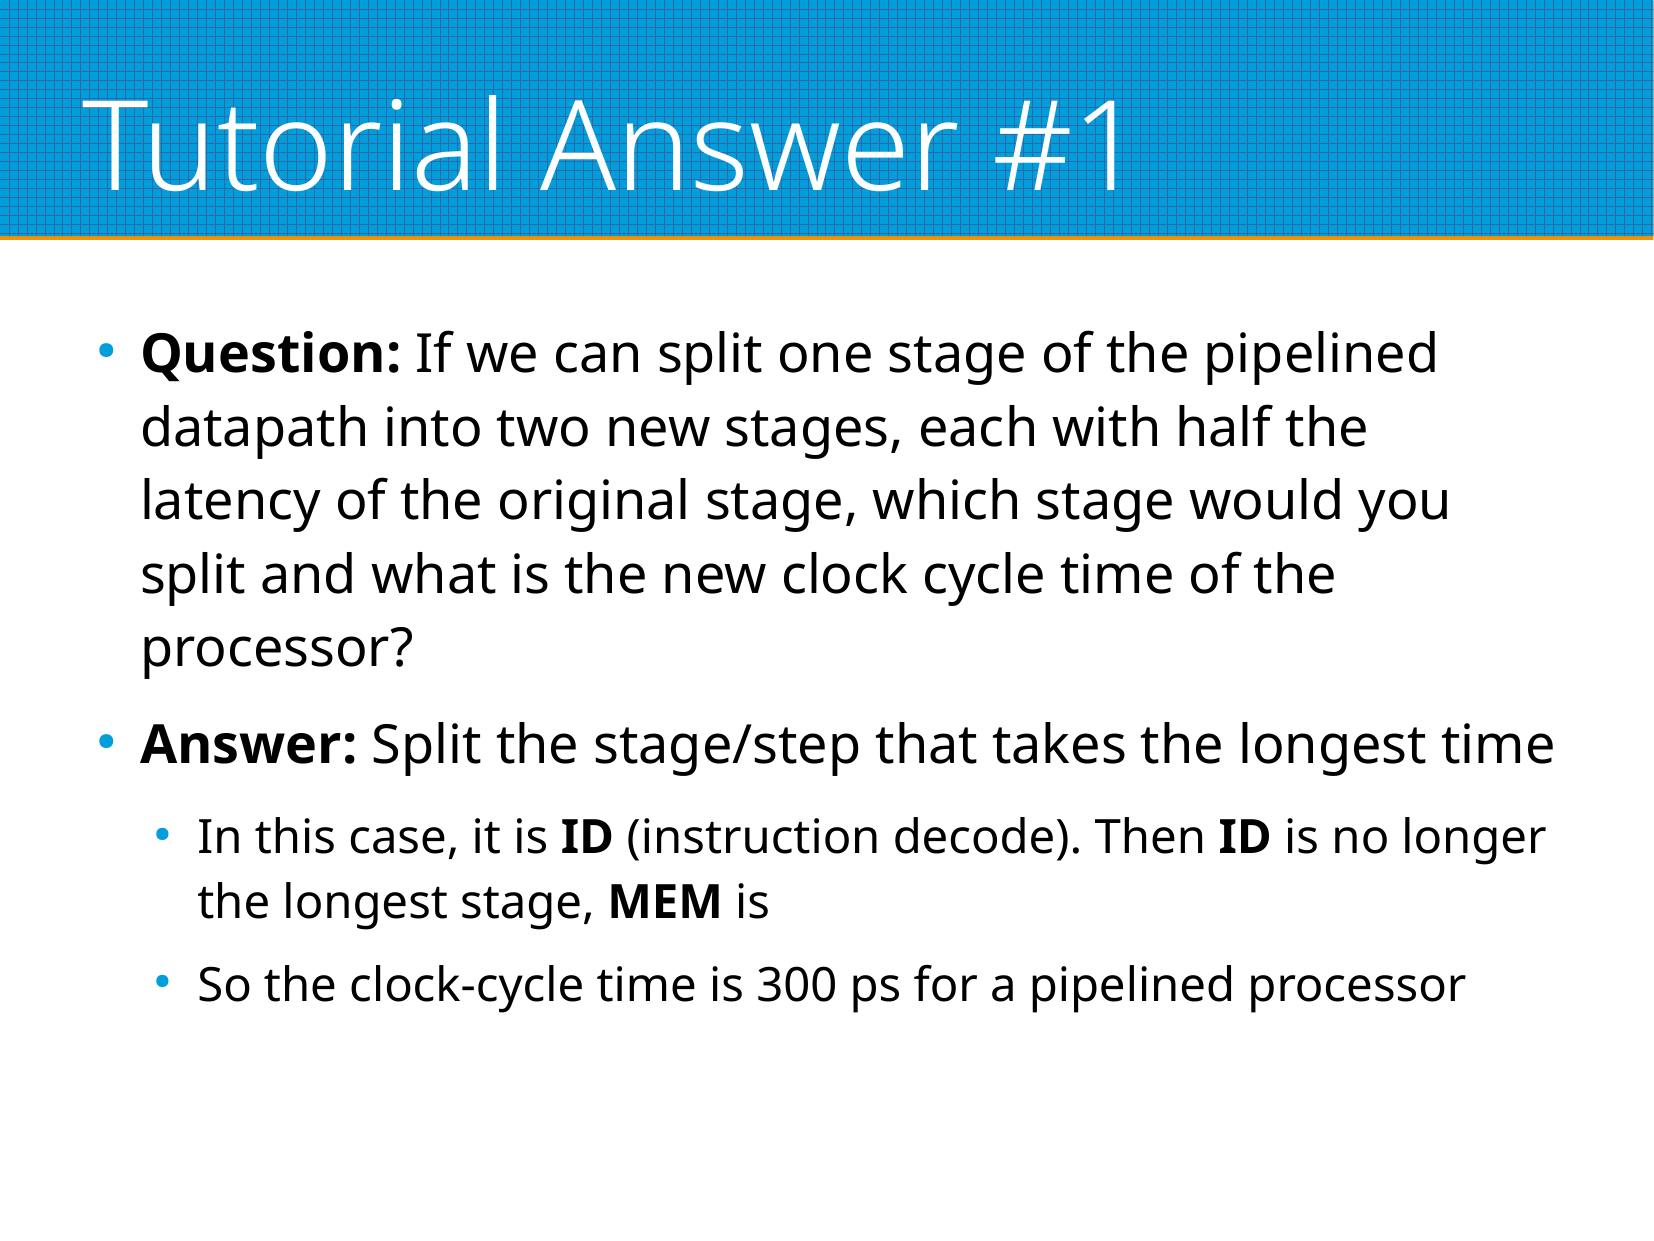

# Tutorial Answer #1
Question: If we can split one stage of the pipelined datapath into two new stages, each with half the latency of the original stage, which stage would you split and what is the new clock cycle time of the processor?
Answer: Split the stage/step that takes the longest time
In this case, it is ID (instruction decode). Then ID is no longer the longest stage, MEM is
So the clock-cycle time is 300 ps for a pipelined processor